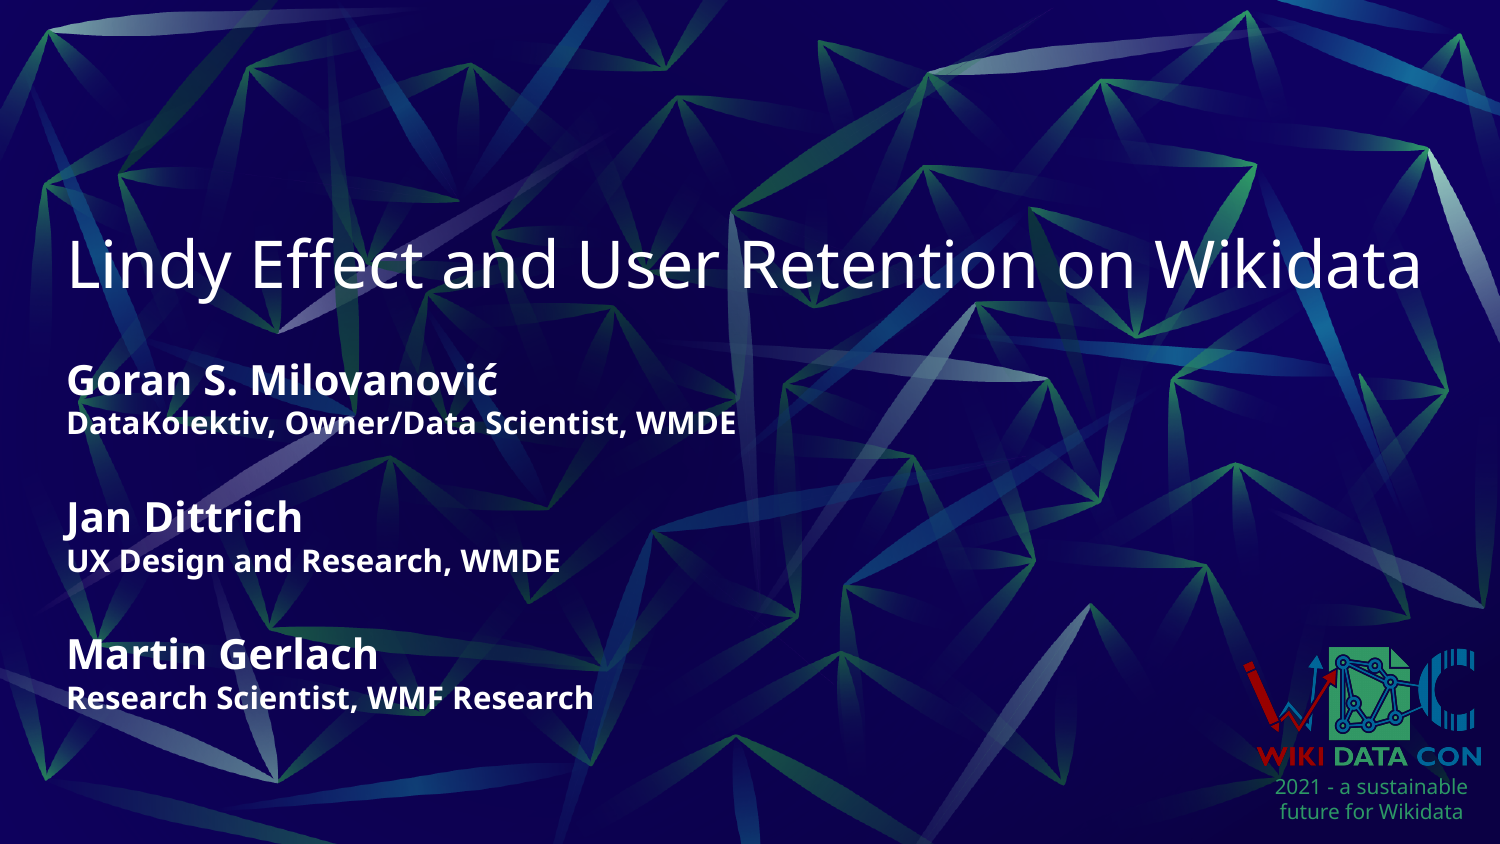

# Lindy Effect and User Retention on Wikidata
Goran S. Milovanović
DataKolektiv, Owner/Data Scientist, WMDE
Jan Dittrich
UX Design and Research, WMDE
Martin Gerlach
Research Scientist, WMF Research